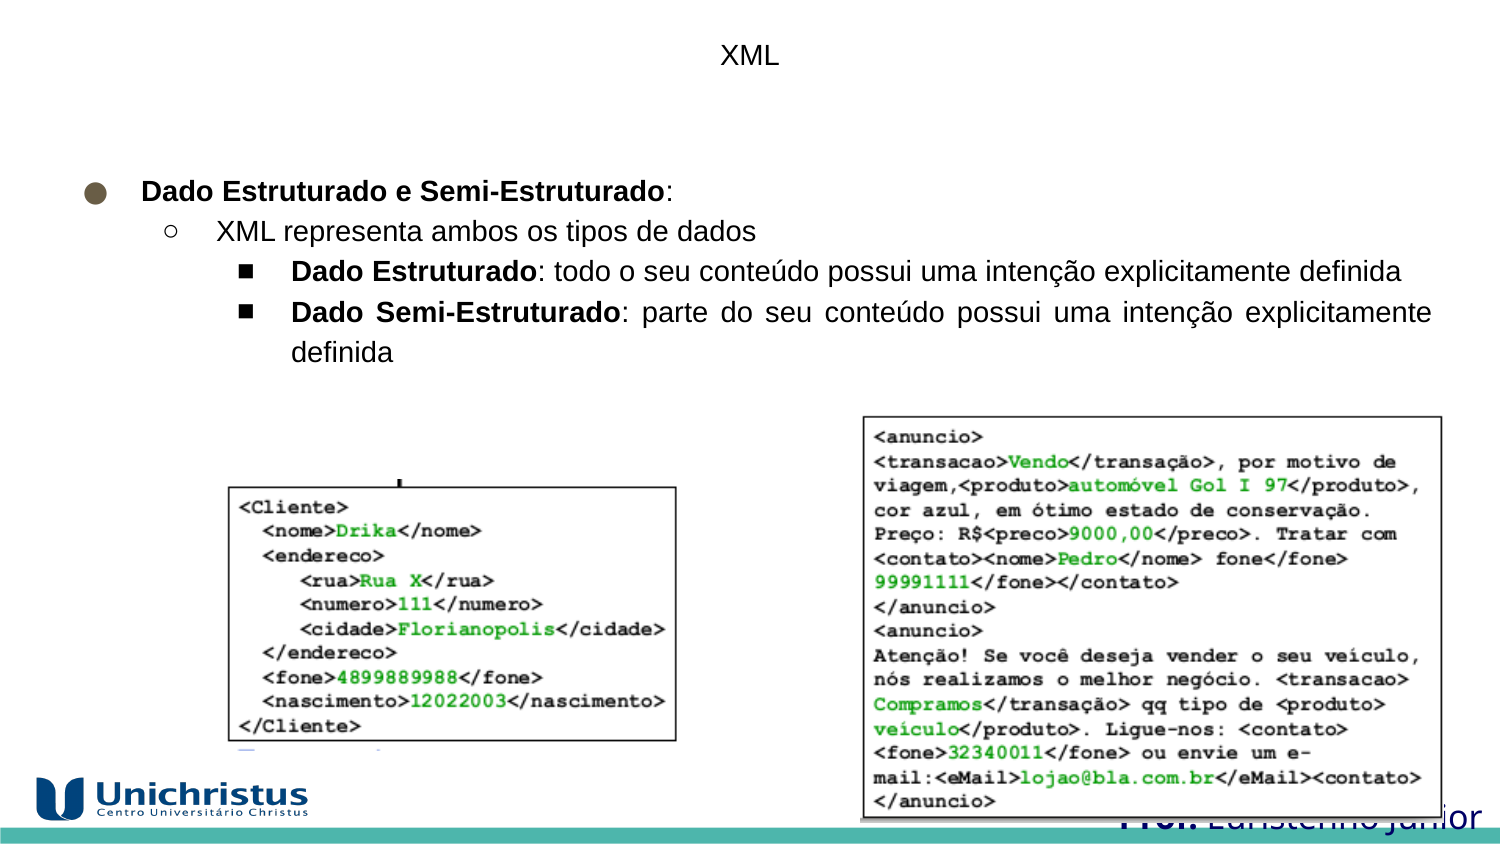

# XML
Dado Estruturado e Semi-Estruturado:
XML representa ambos os tipos de dados
Dado Estruturado: todo o seu conteúdo possui uma intenção explicitamente definida
Dado Semi-Estruturado: parte do seu conteúdo possui uma intenção explicitamente definida